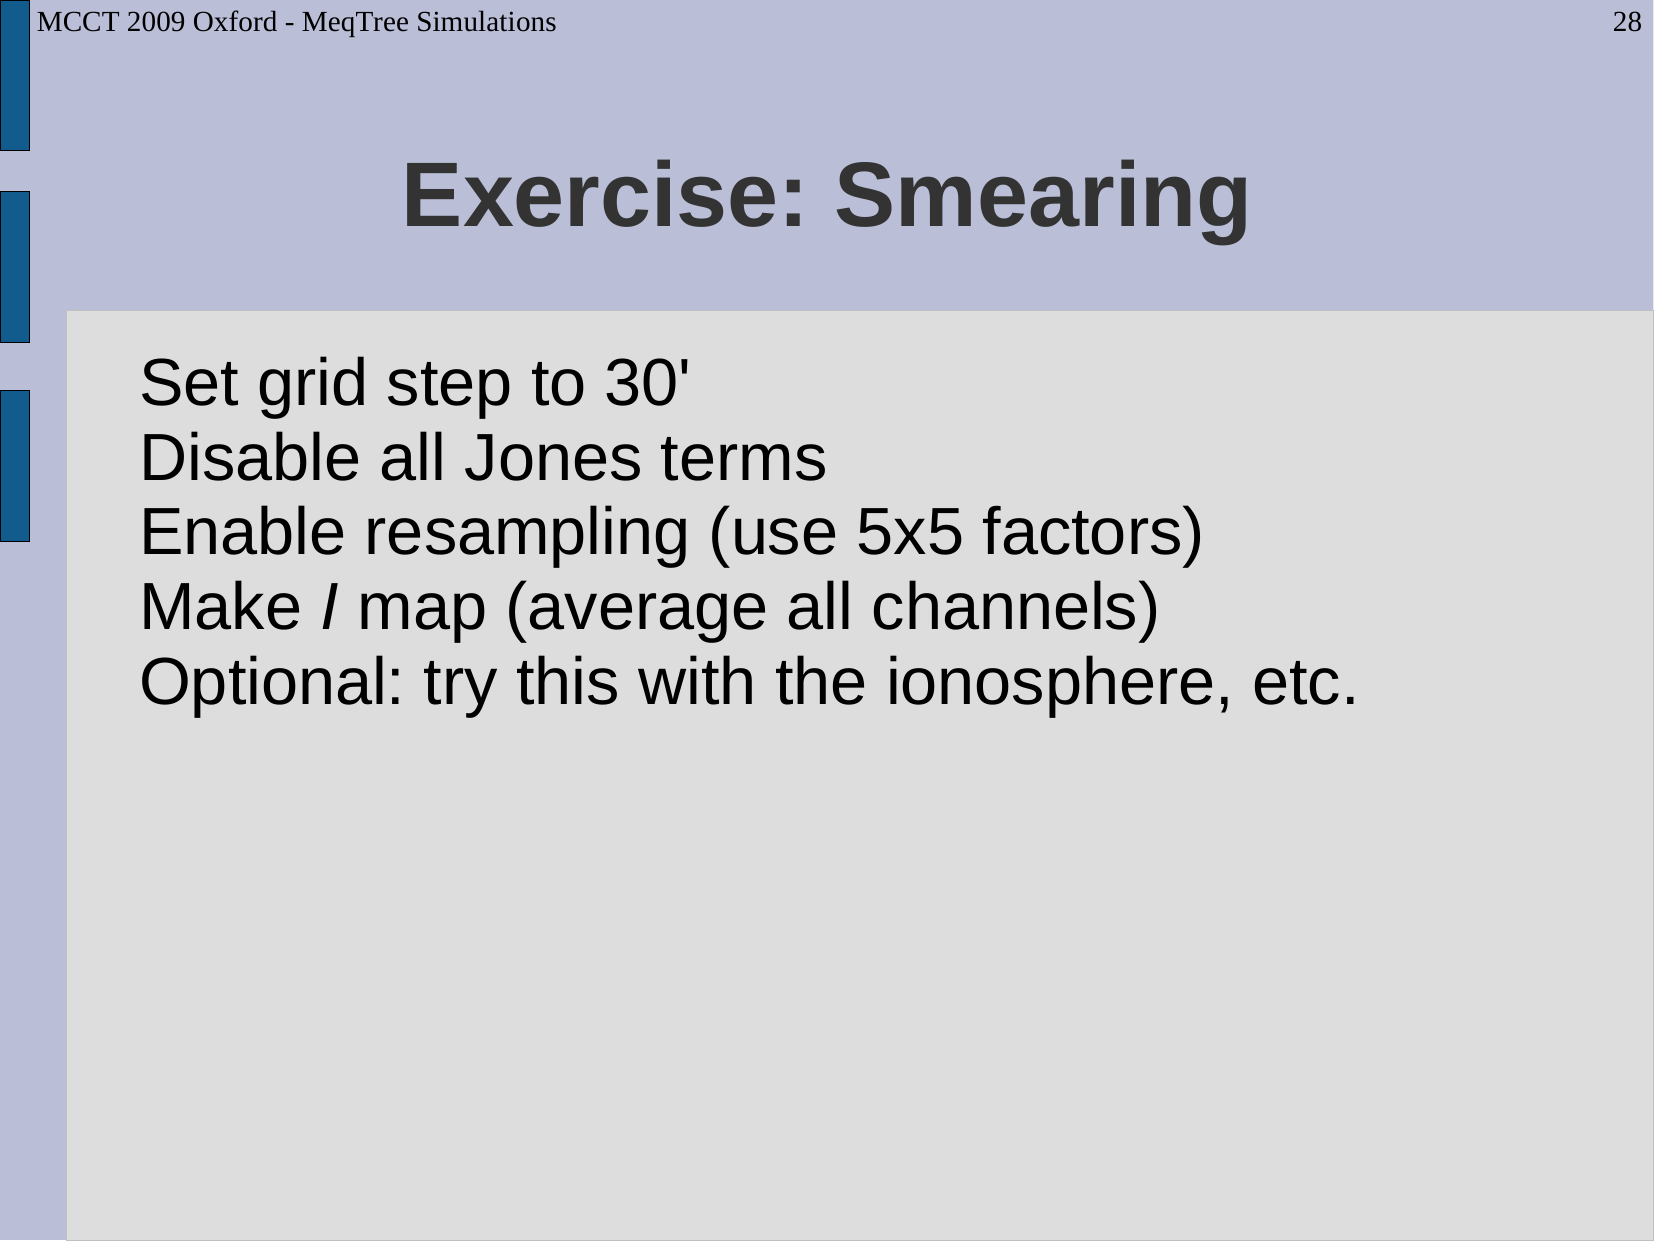

MCCT 2009 Oxford - MeqTree Simulations
28
# Exercise: Smearing
Set grid step to 30'
Disable all Jones terms
Enable resampling (use 5x5 factors)
Make I map (average all channels)
Optional: try this with the ionosphere, etc.